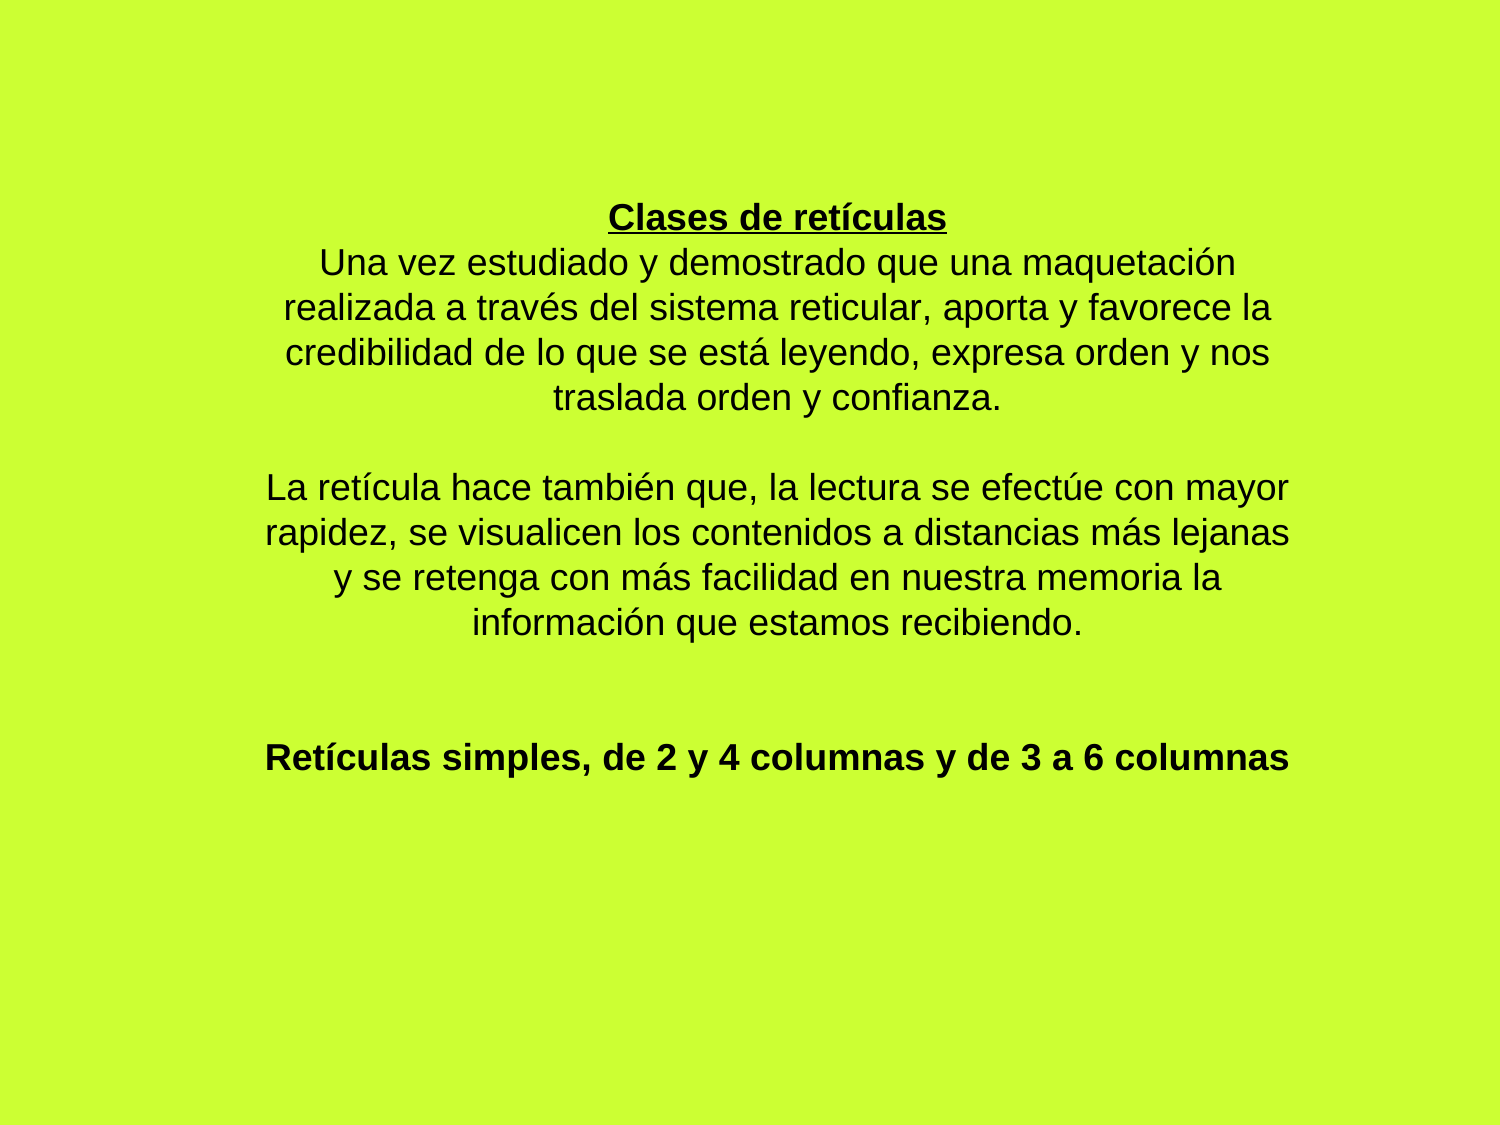

Clases de retículas
Una vez estudiado y demostrado que una maquetación realizada a través del sistema reticular, aporta y favorece la credibilidad de lo que se está leyendo, expresa orden y nos traslada orden y confianza.
La retícula hace también que, la lectura se efectúe con mayor rapidez, se visualicen los contenidos a distancias más lejanas y se retenga con más facilidad en nuestra memoria la información que estamos recibiendo.
Retículas simples, de 2 y 4 columnas y de 3 a 6 columnas